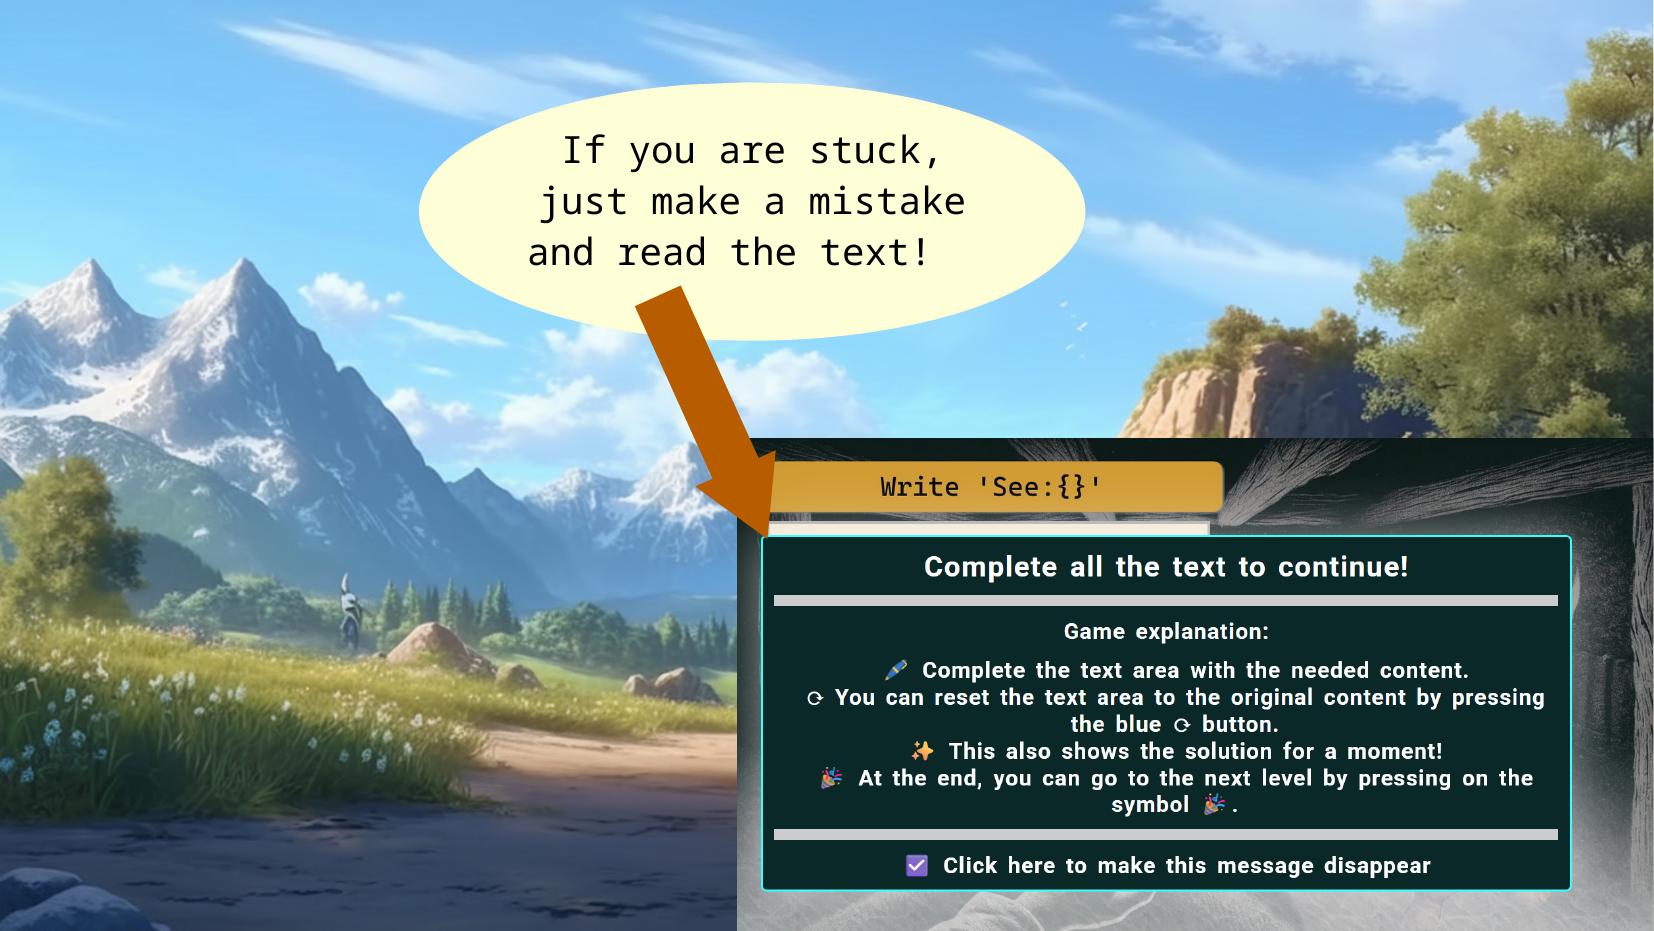

If you are stuck, just make a mistake
and read the text!